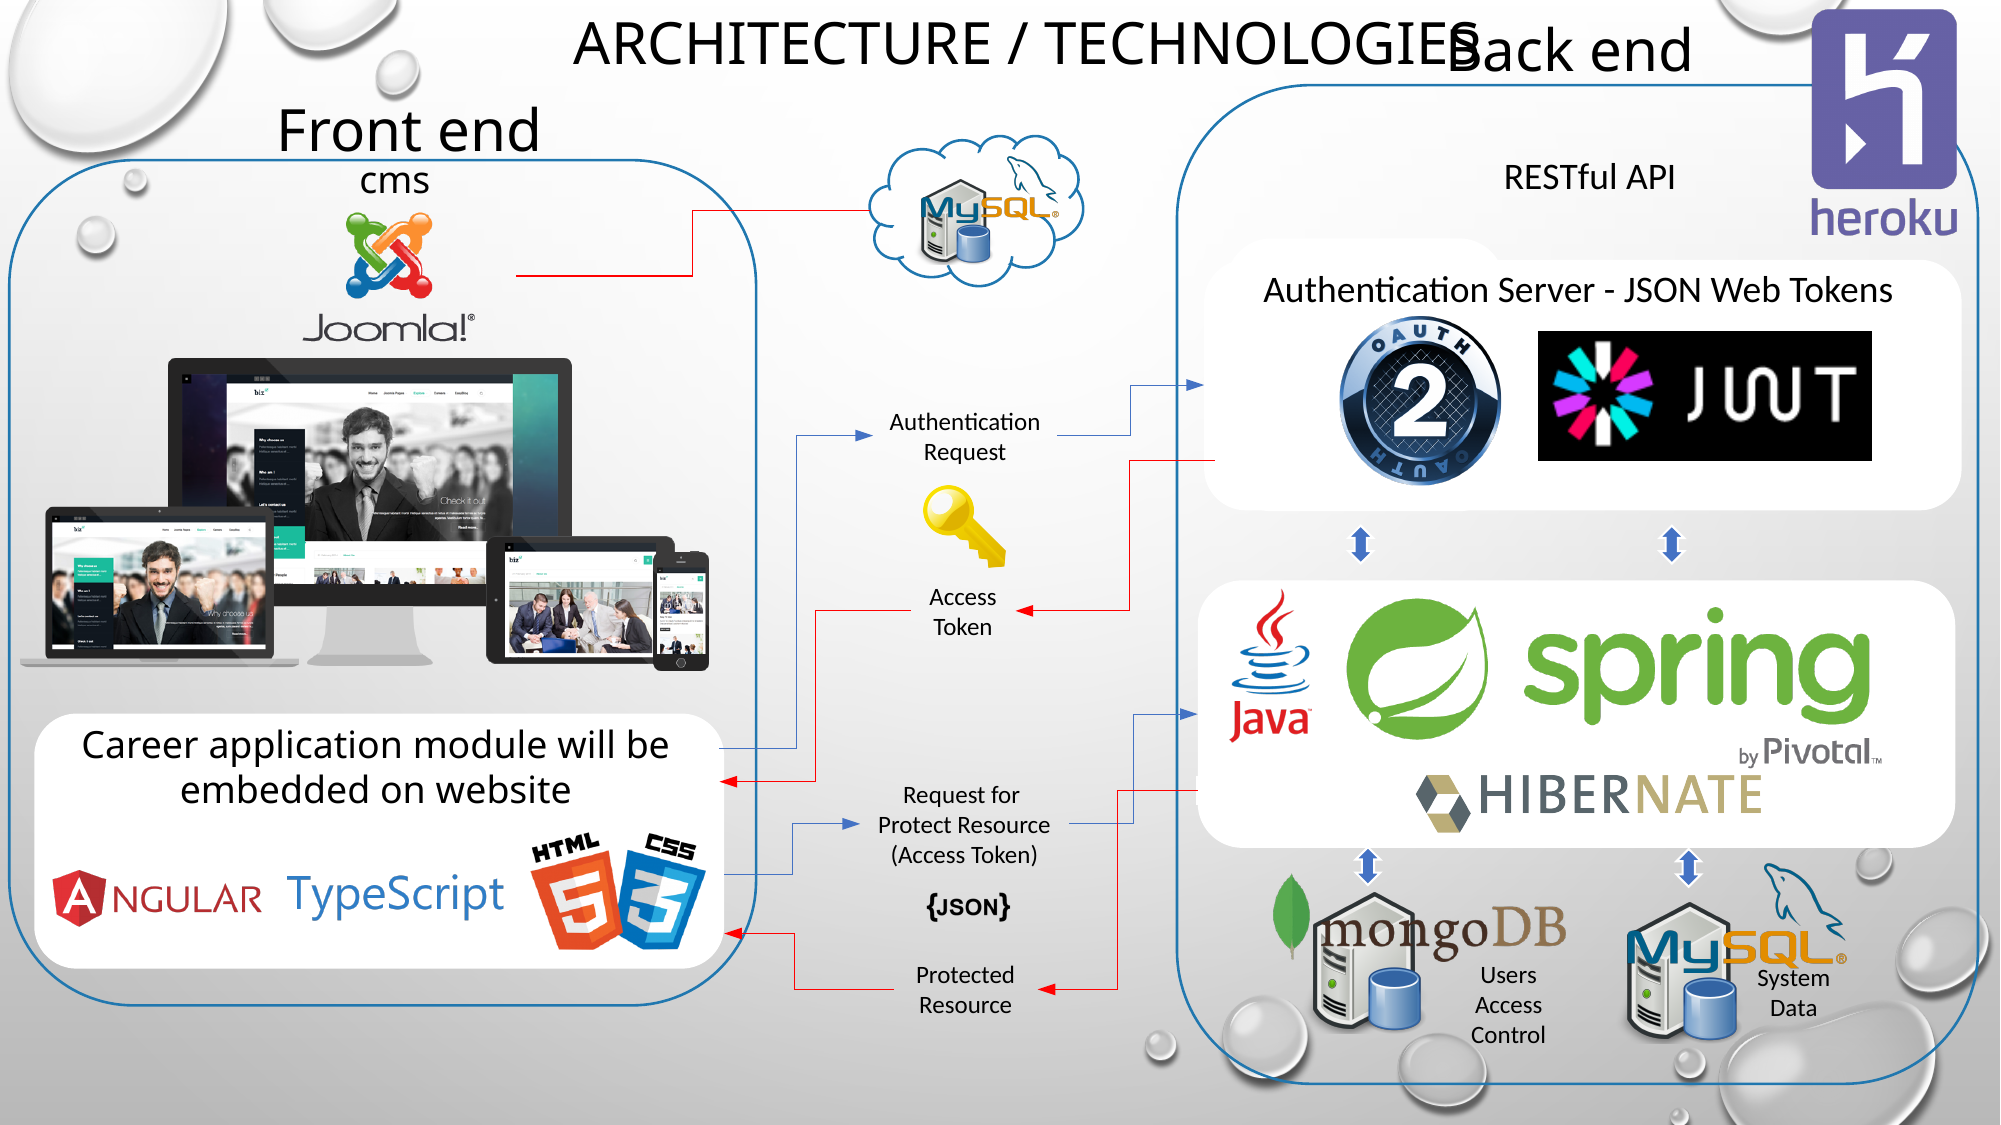

ARCHITECTURE / TECHNOLOGIES
Back end
Front end
RESTful API
cms
Authentication Server - JSON Web Tokens
Authentication Request
Access Token
Career application module will be embedded on website
Request for
Protect Resource
(Access Token)
Protected
Resource
Users
Access Control
System Data